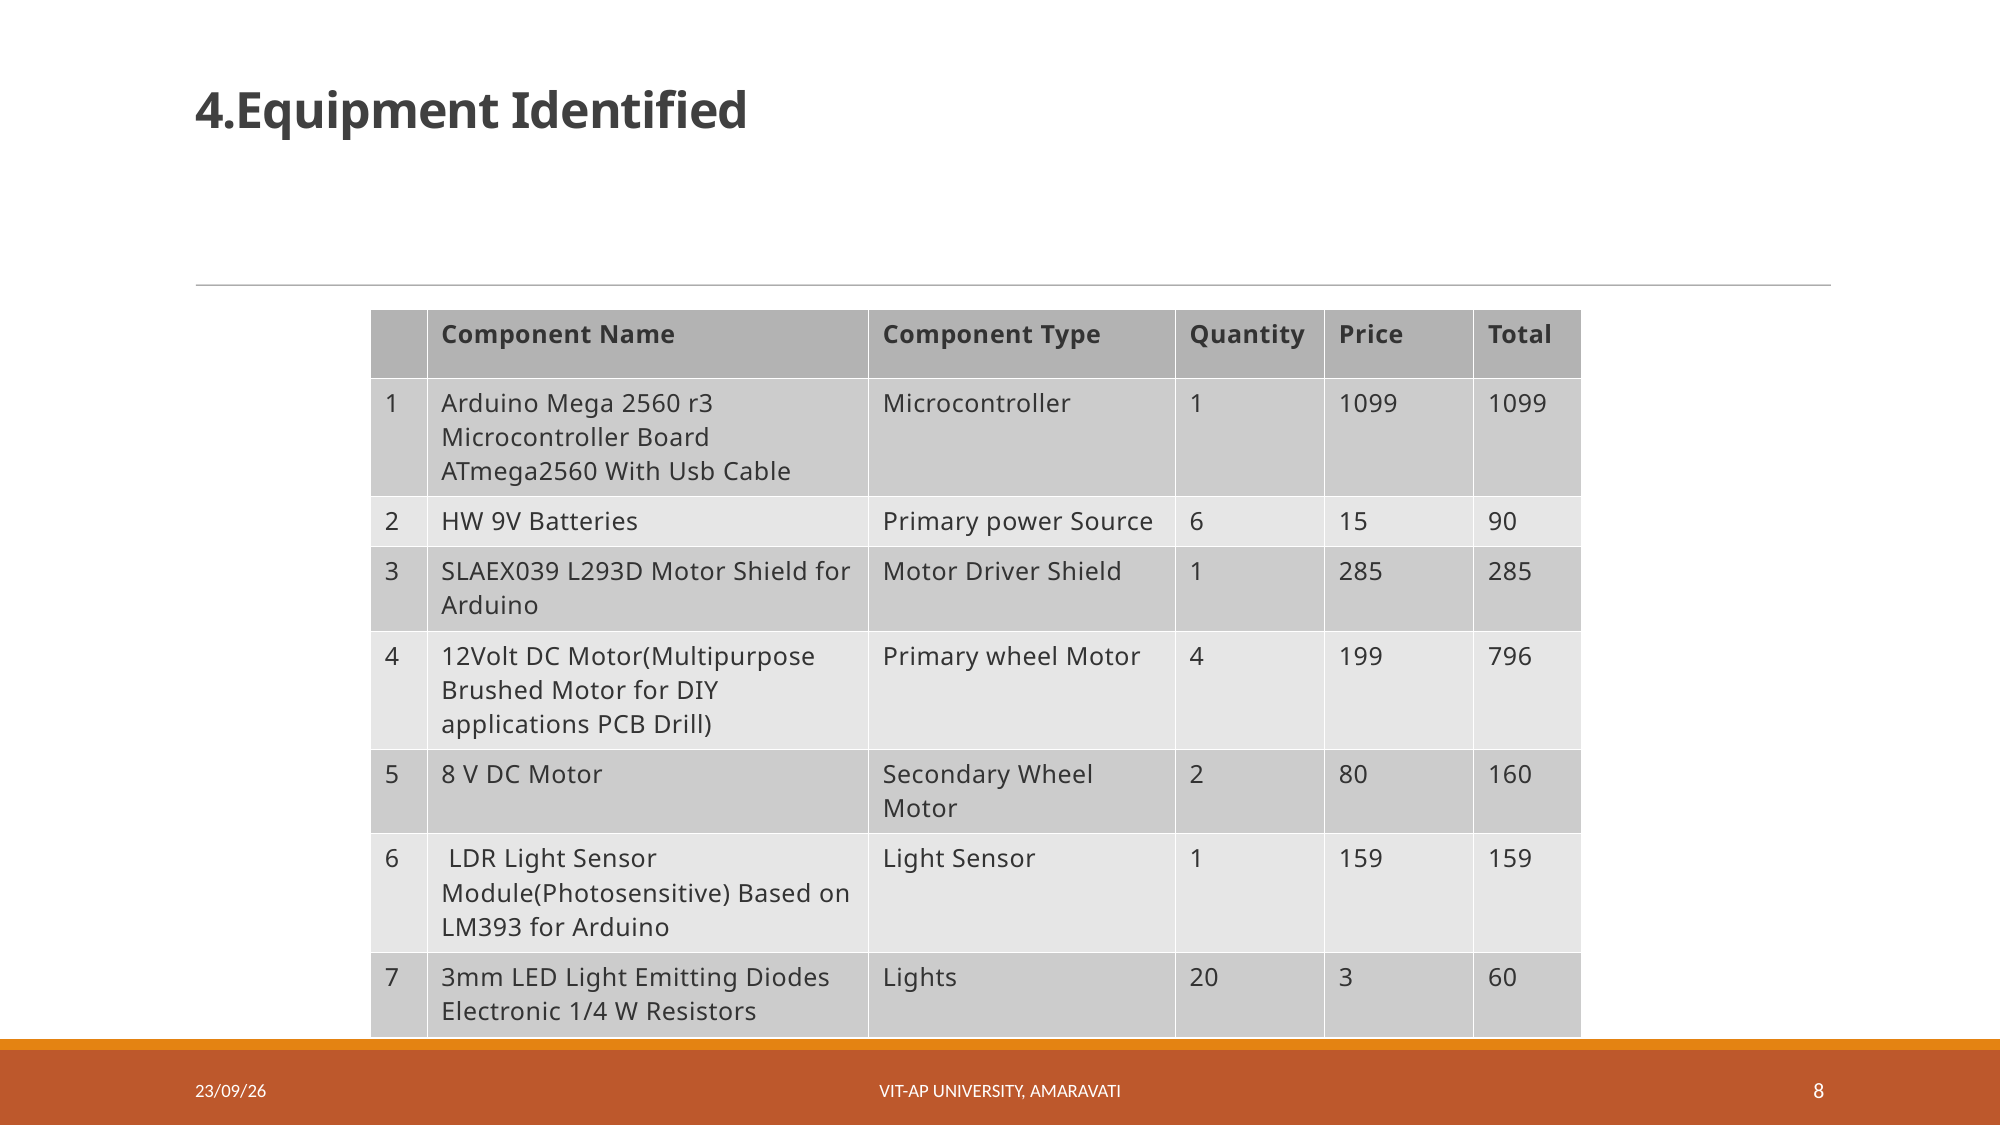

# 4.Equipment Identified
| | Component Name | Component Type | Quantity | Price | Total |
| --- | --- | --- | --- | --- | --- |
| 1 | Arduino Mega 2560 r3 Microcontroller Board ATmega2560 With Usb Cable | Microcontroller | 1 | 1099 | 1099 |
| 2 | HW 9V Batteries | Primary power Source | 6 | 15 | 90 |
| 3 | SLAEX039 L293D Motor Shield for Arduino | Motor Driver Shield | 1 | 285 | 285 |
| 4 | 12Volt DC Motor(Multipurpose Brushed Motor for DIY applications PCB Drill) | Primary wheel Motor | 4 | 199 | 796 |
| 5 | 8 V DC Motor | Secondary Wheel Motor | 2 | 80 | 160 |
| 6 | LDR Light Sensor Module(Photosensitive) Based on LM393 for Arduino | Light Sensor | 1 | 159 | 159 |
| 7 | 3mm LED Light Emitting Diodes Electronic 1/4 W Resistors | Lights | 20 | 3 | 60 |
VIT-AP University, Amaravati